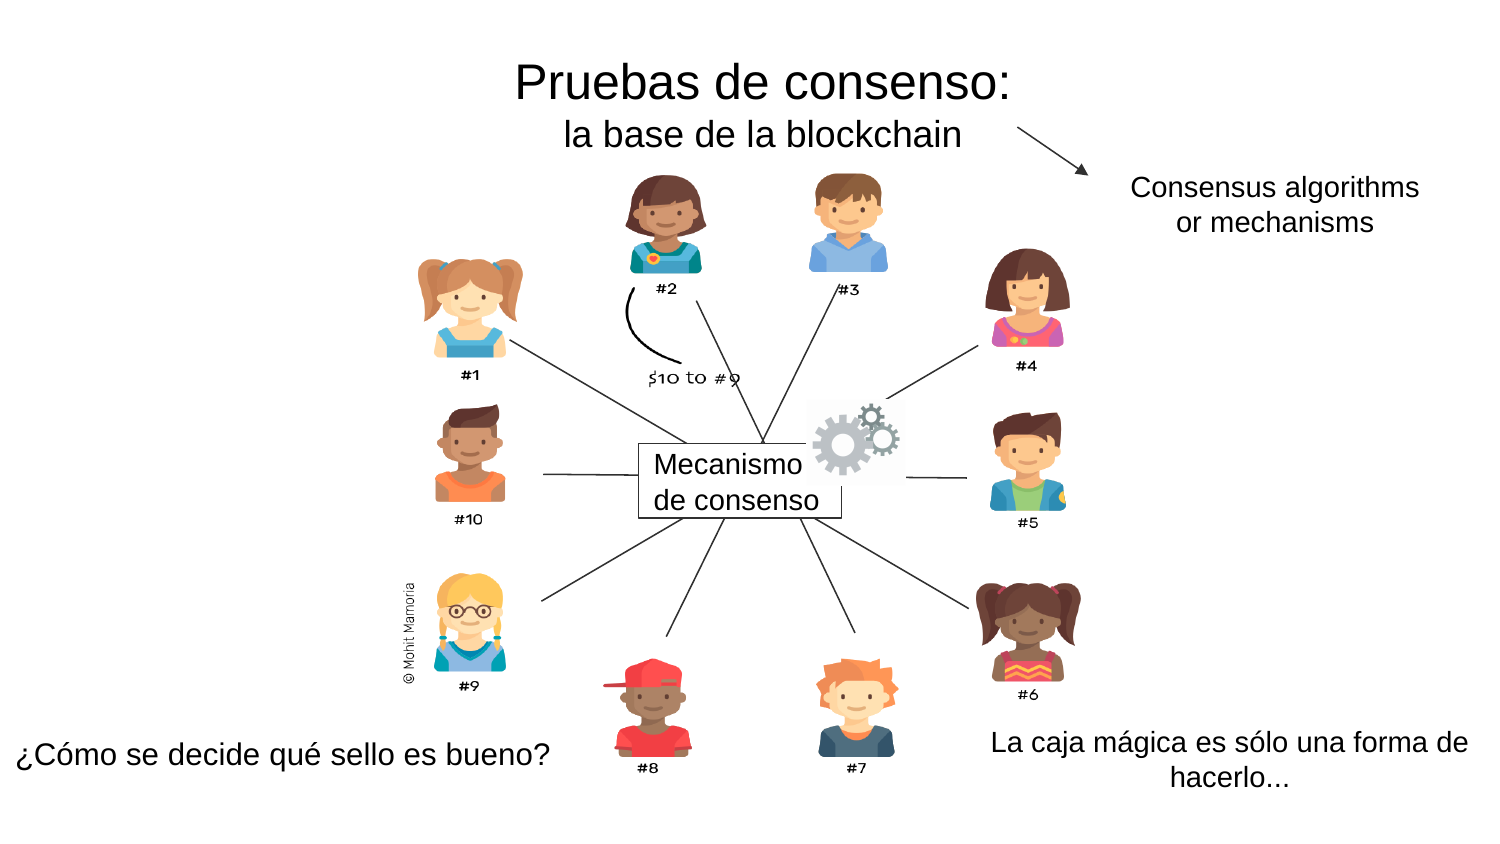

Pruebas de consenso: la base de la blockchain
#
Consensus algorithms or mechanisms
Mecanismo de consenso
La caja mágica es sólo una forma de hacerlo...
¿Cómo se decide qué sello es bueno?